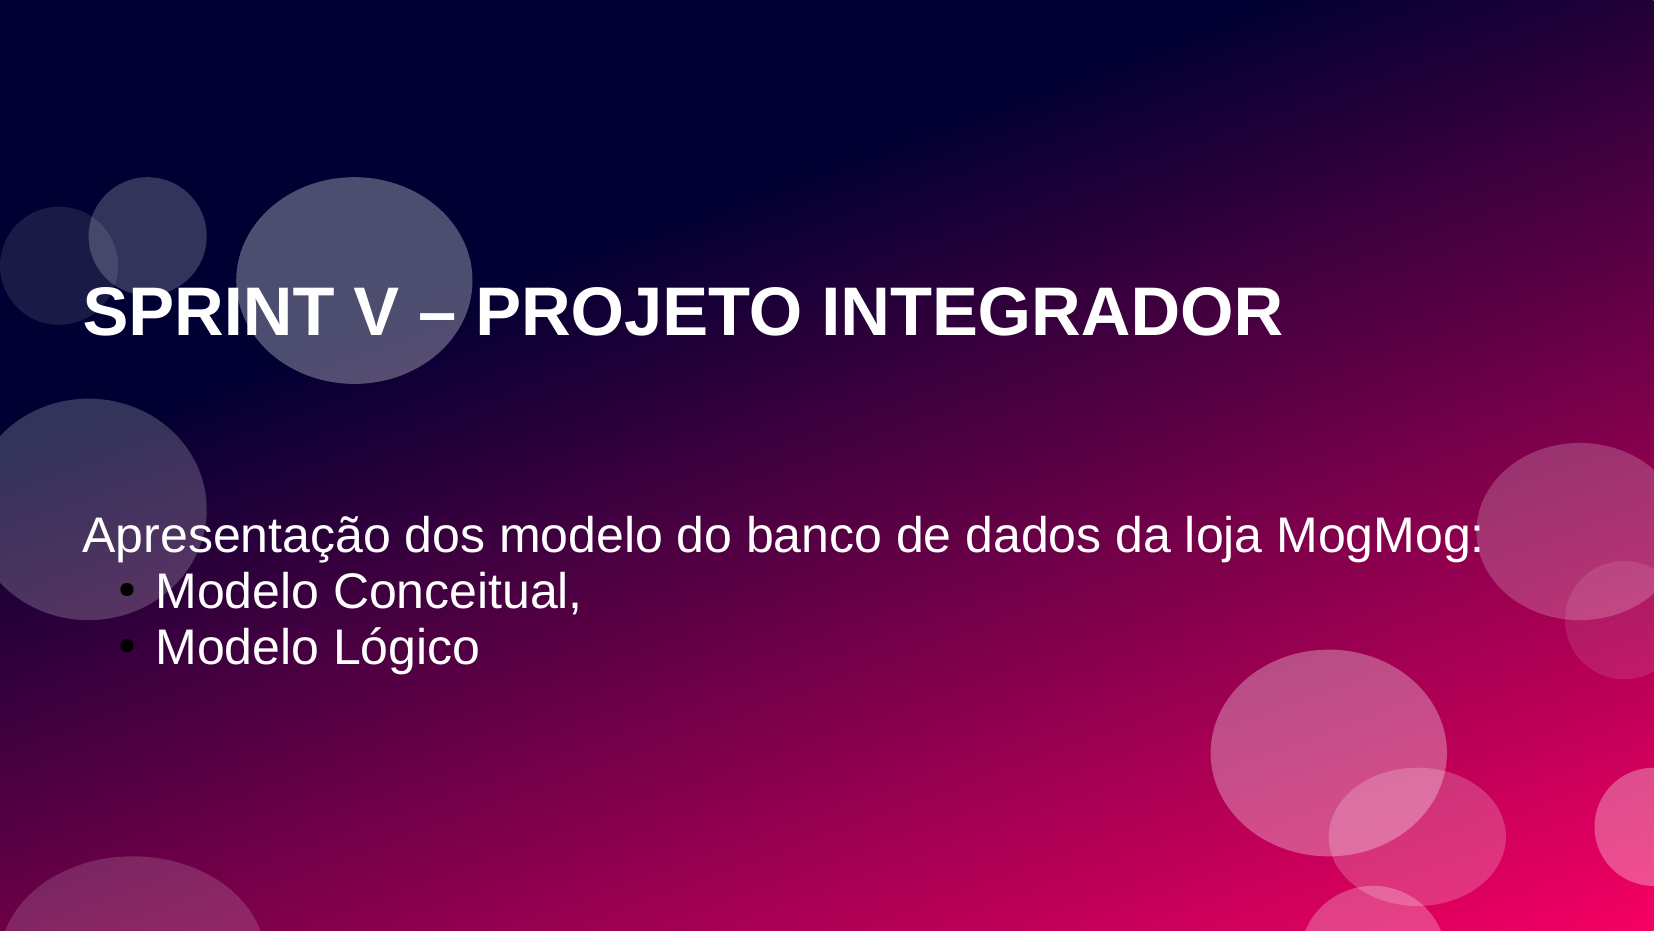

# SPRINT V – PROJETO INTEGRADOR
Apresentação dos modelo do banco de dados da loja MogMog:
Modelo Conceitual,
Modelo Lógico